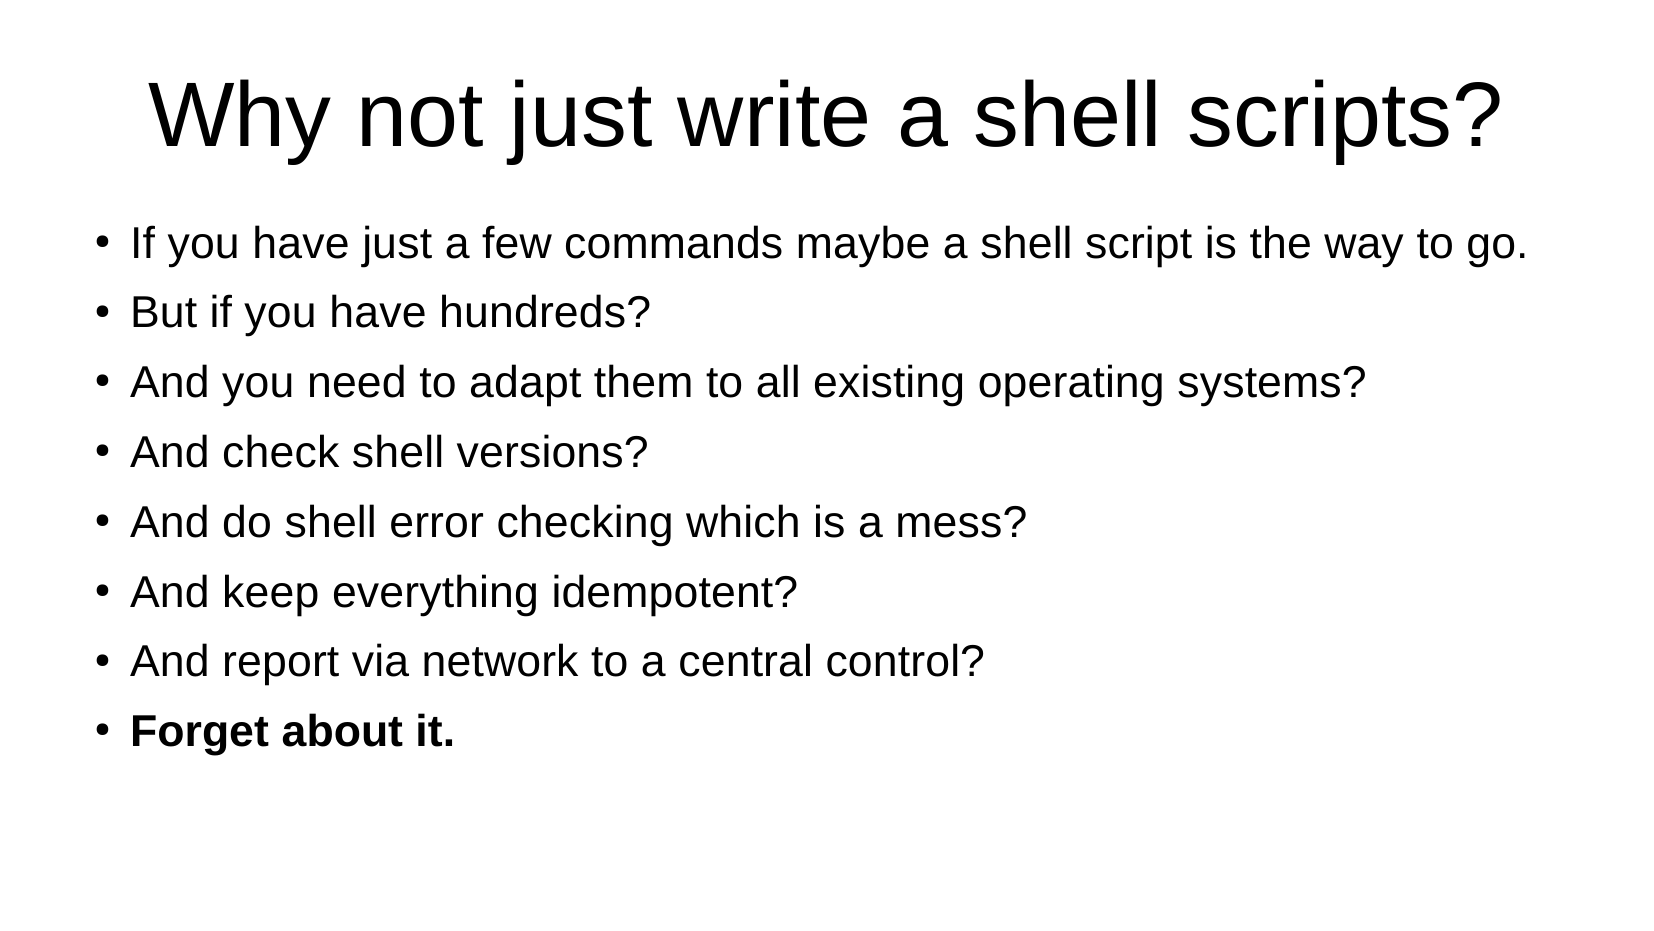

# Why not just write a shell scripts?
If you have just a few commands maybe a shell script is the way to go.
But if you have hundreds?
And you need to adapt them to all existing operating systems?
And check shell versions?
And do shell error checking which is a mess?
And keep everything idempotent?
And report via network to a central control?
Forget about it.